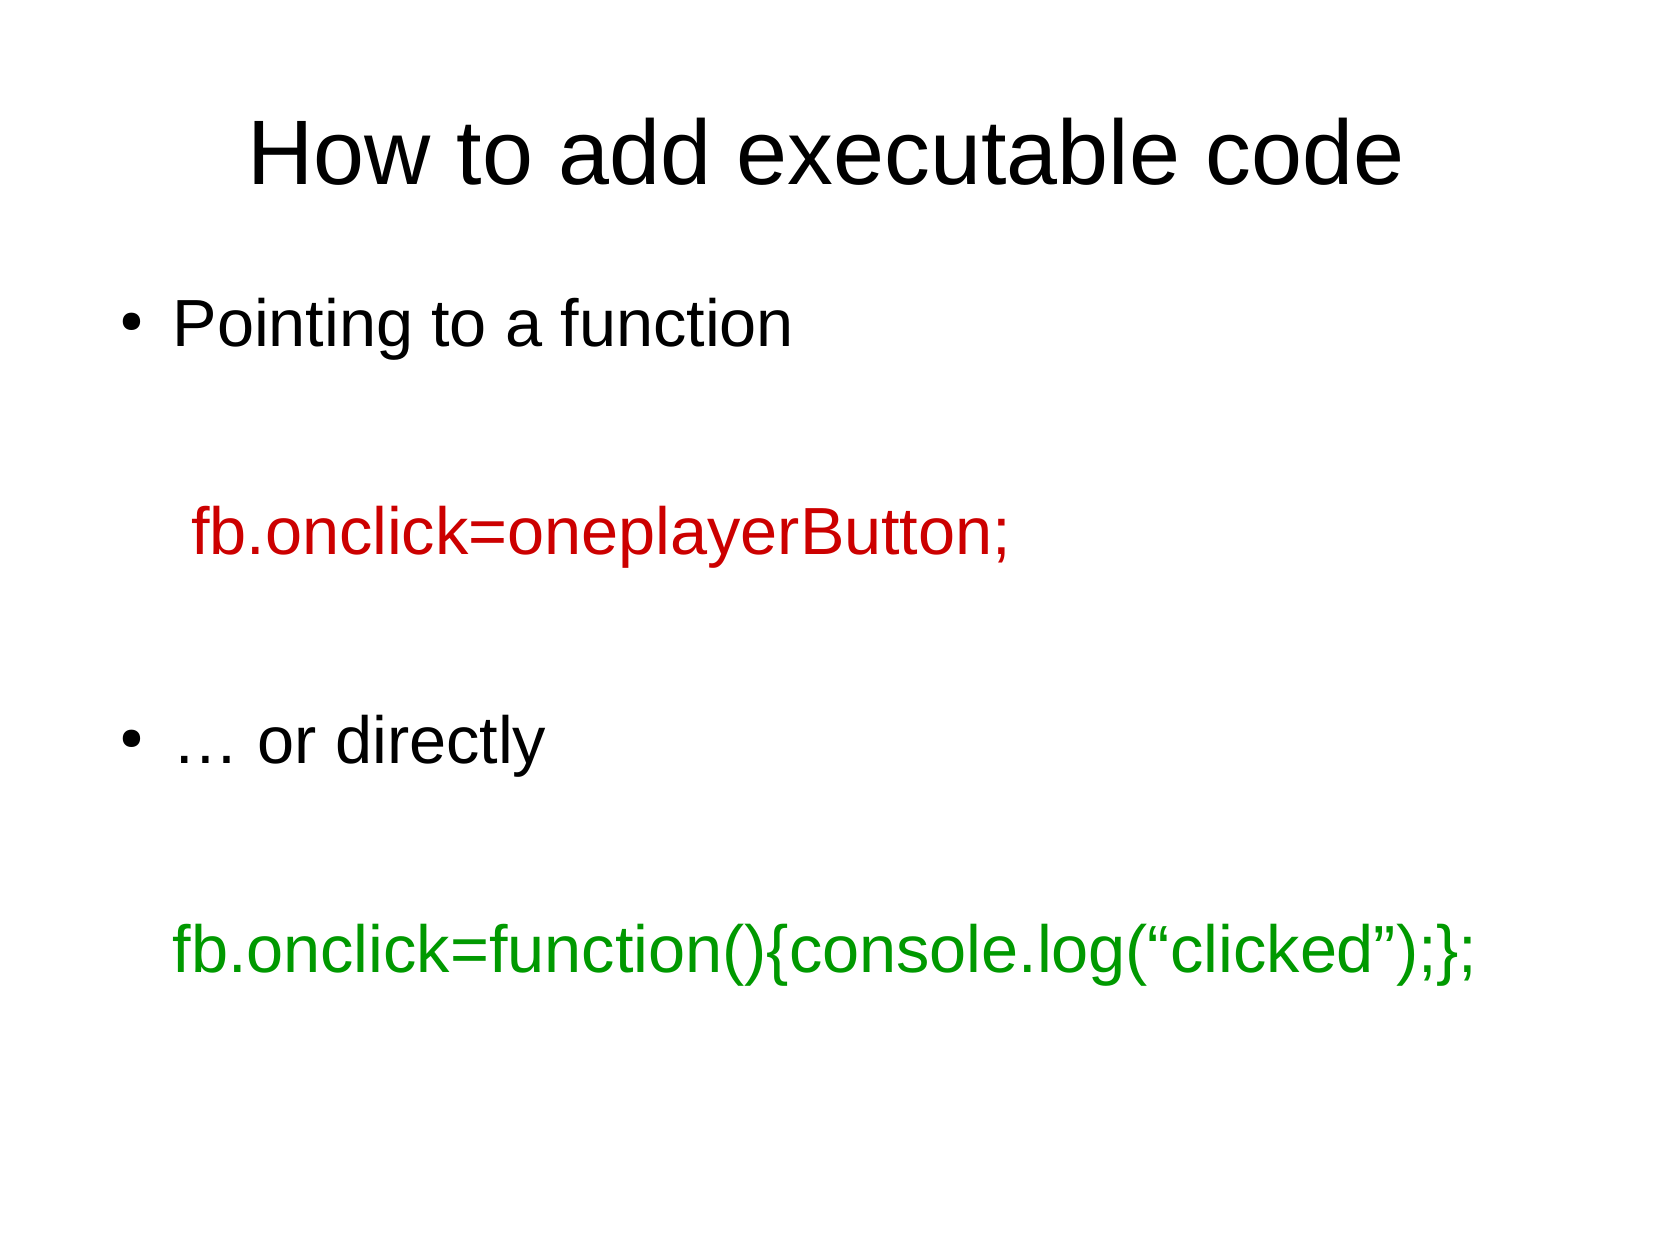

# How to add executable code
Pointing to a function
 fb.onclick=oneplayerButton;
… or directly
fb.onclick=function(){console.log(“clicked”);};